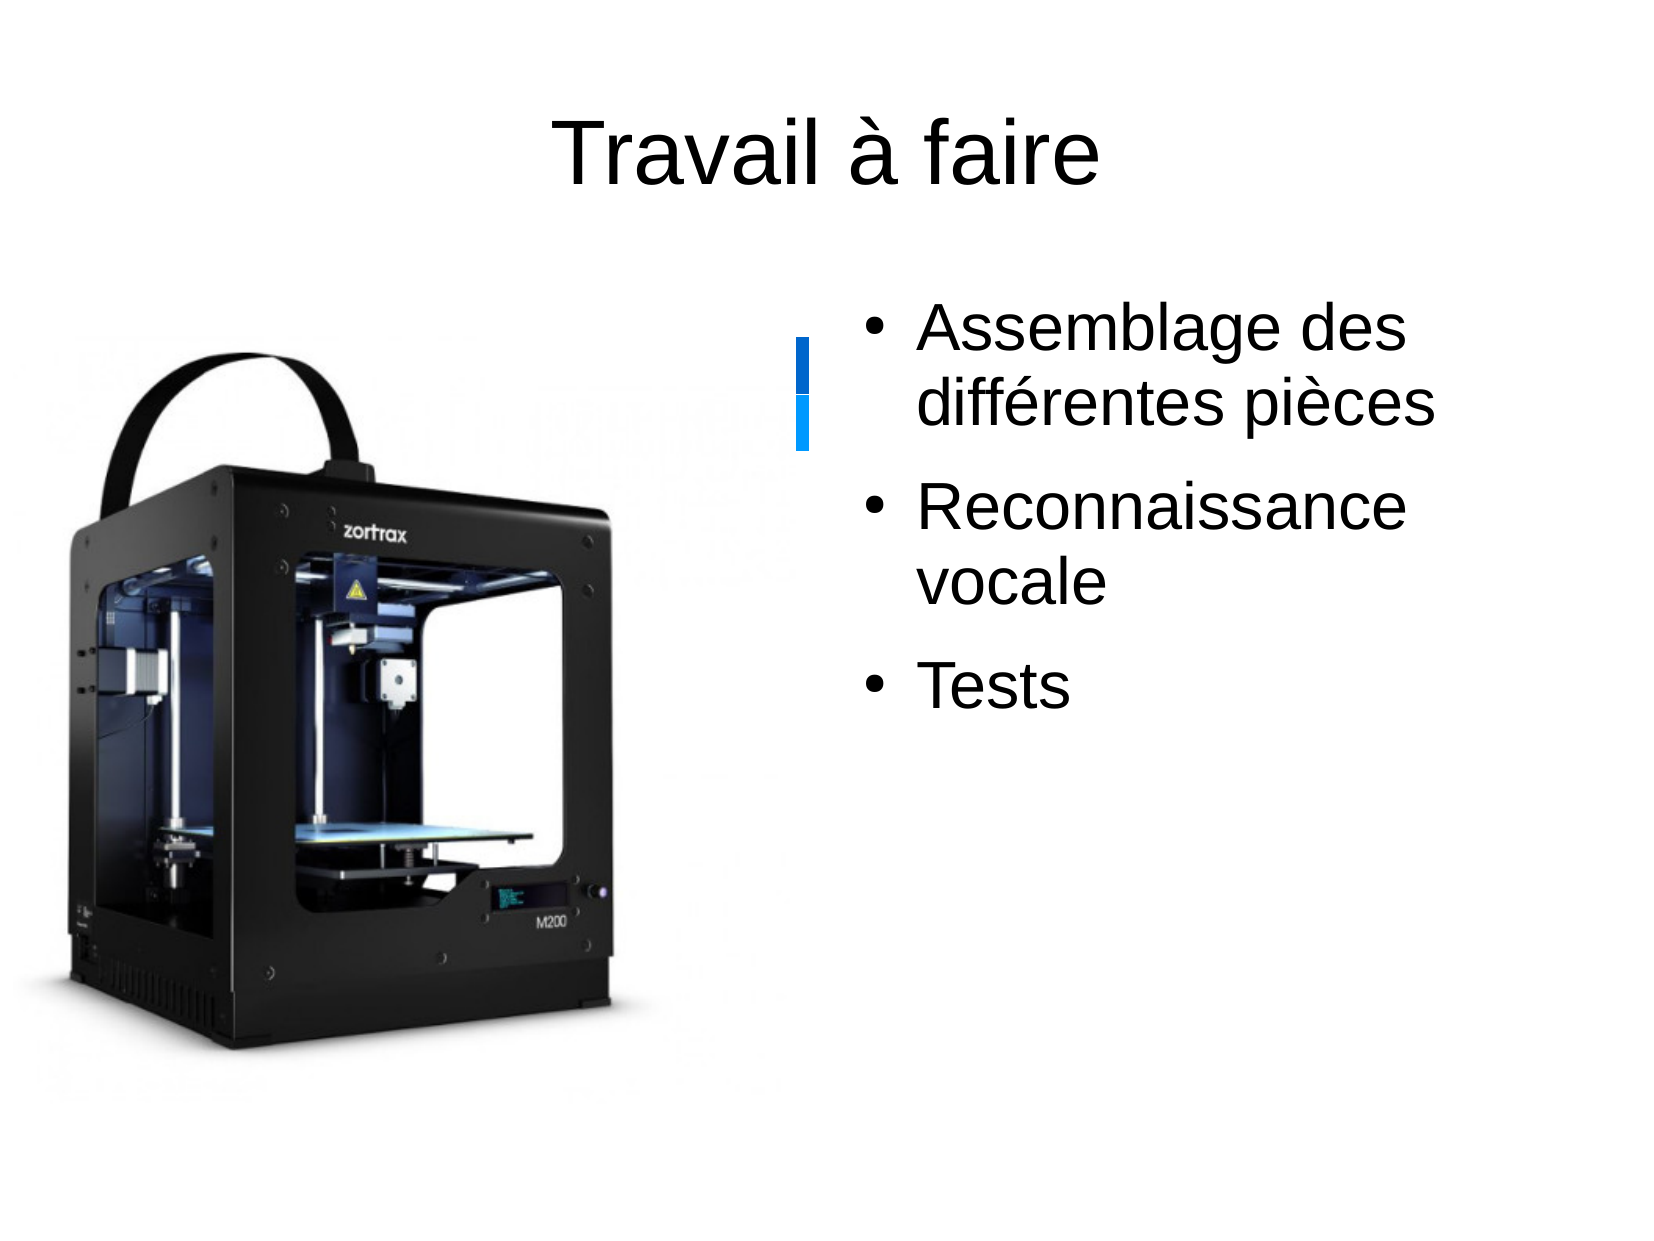

# Travail à faire
Assemblage des différentes pièces
Reconnaissance vocale
Tests
| | | | | |
| --- | --- | --- | --- | --- |
| | | | | |